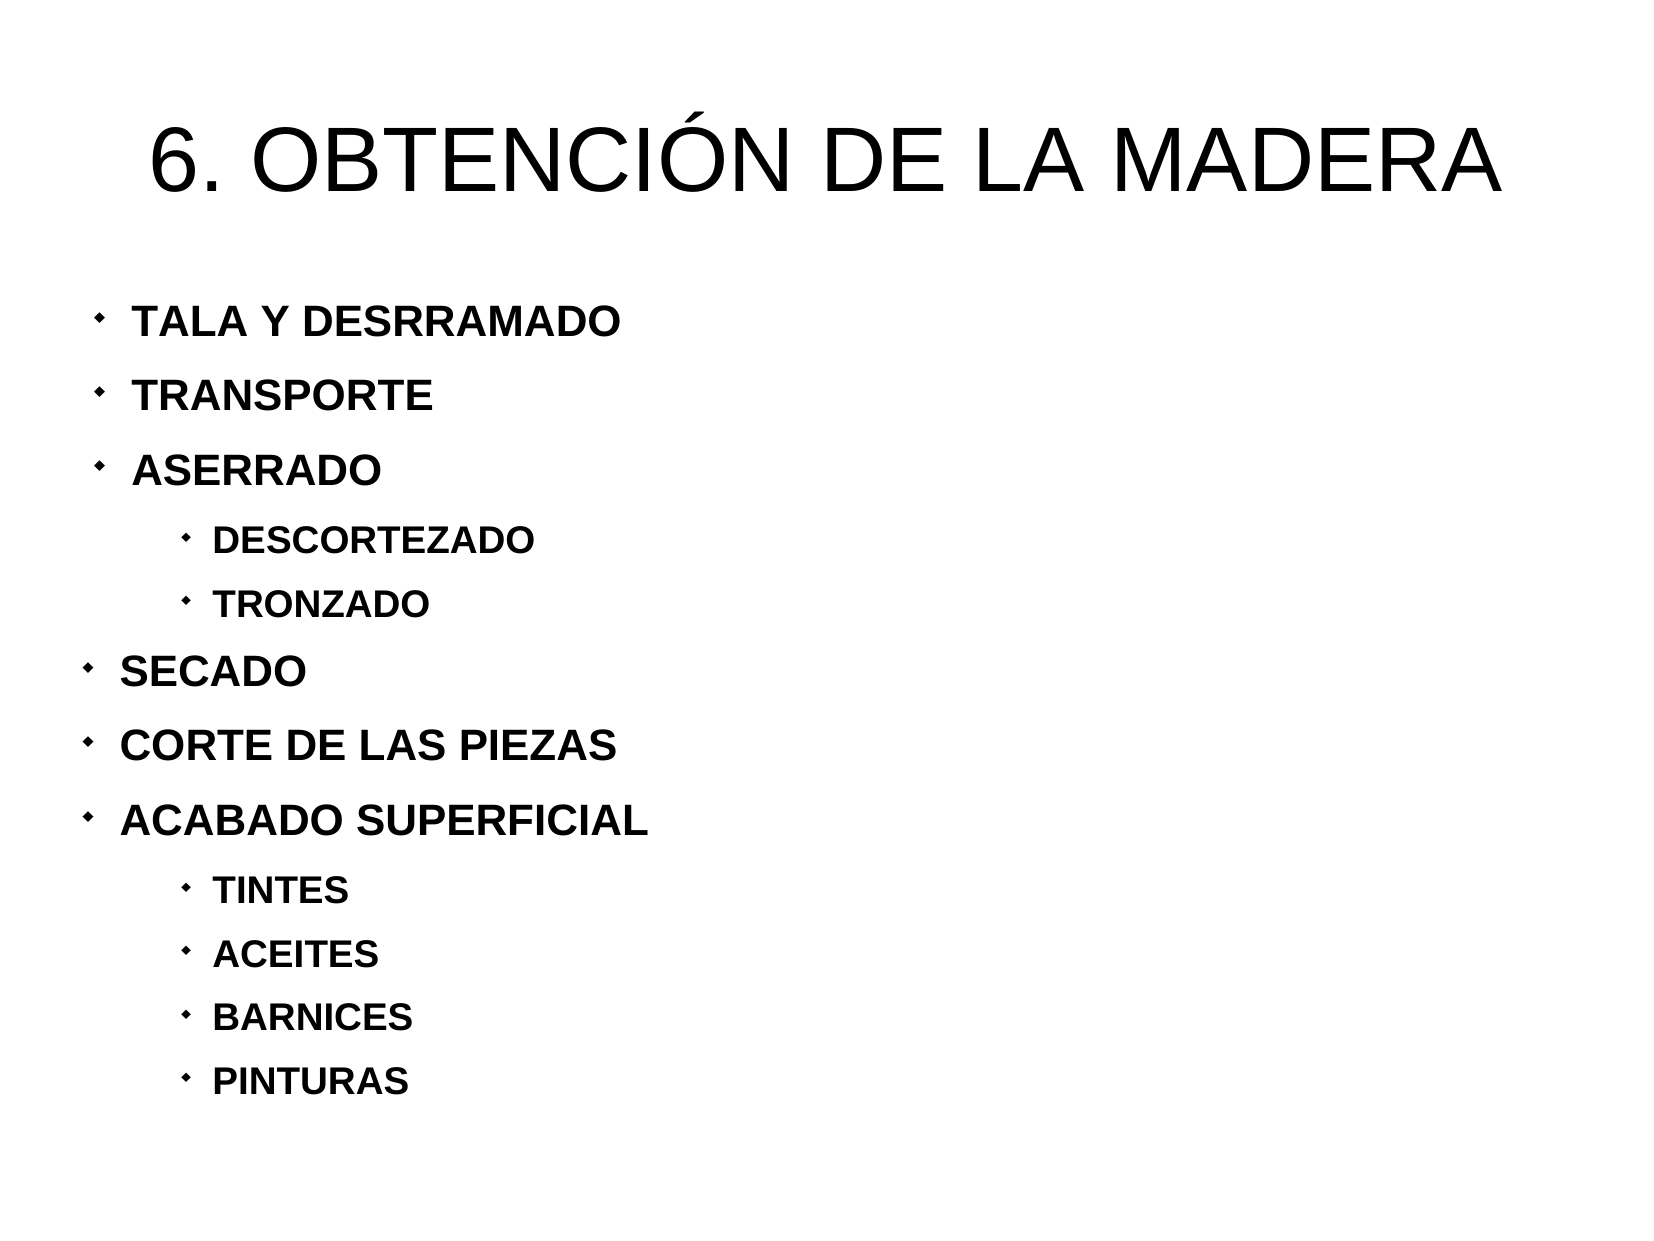

# 6. OBTENCIÓN DE LA MADERA
TALA Y DESRRAMADO
TRANSPORTE
ASERRADO
DESCORTEZADO
TRONZADO
SECADO
CORTE DE LAS PIEZAS
ACABADO SUPERFICIAL
TINTES
ACEITES
BARNICES
PINTURAS